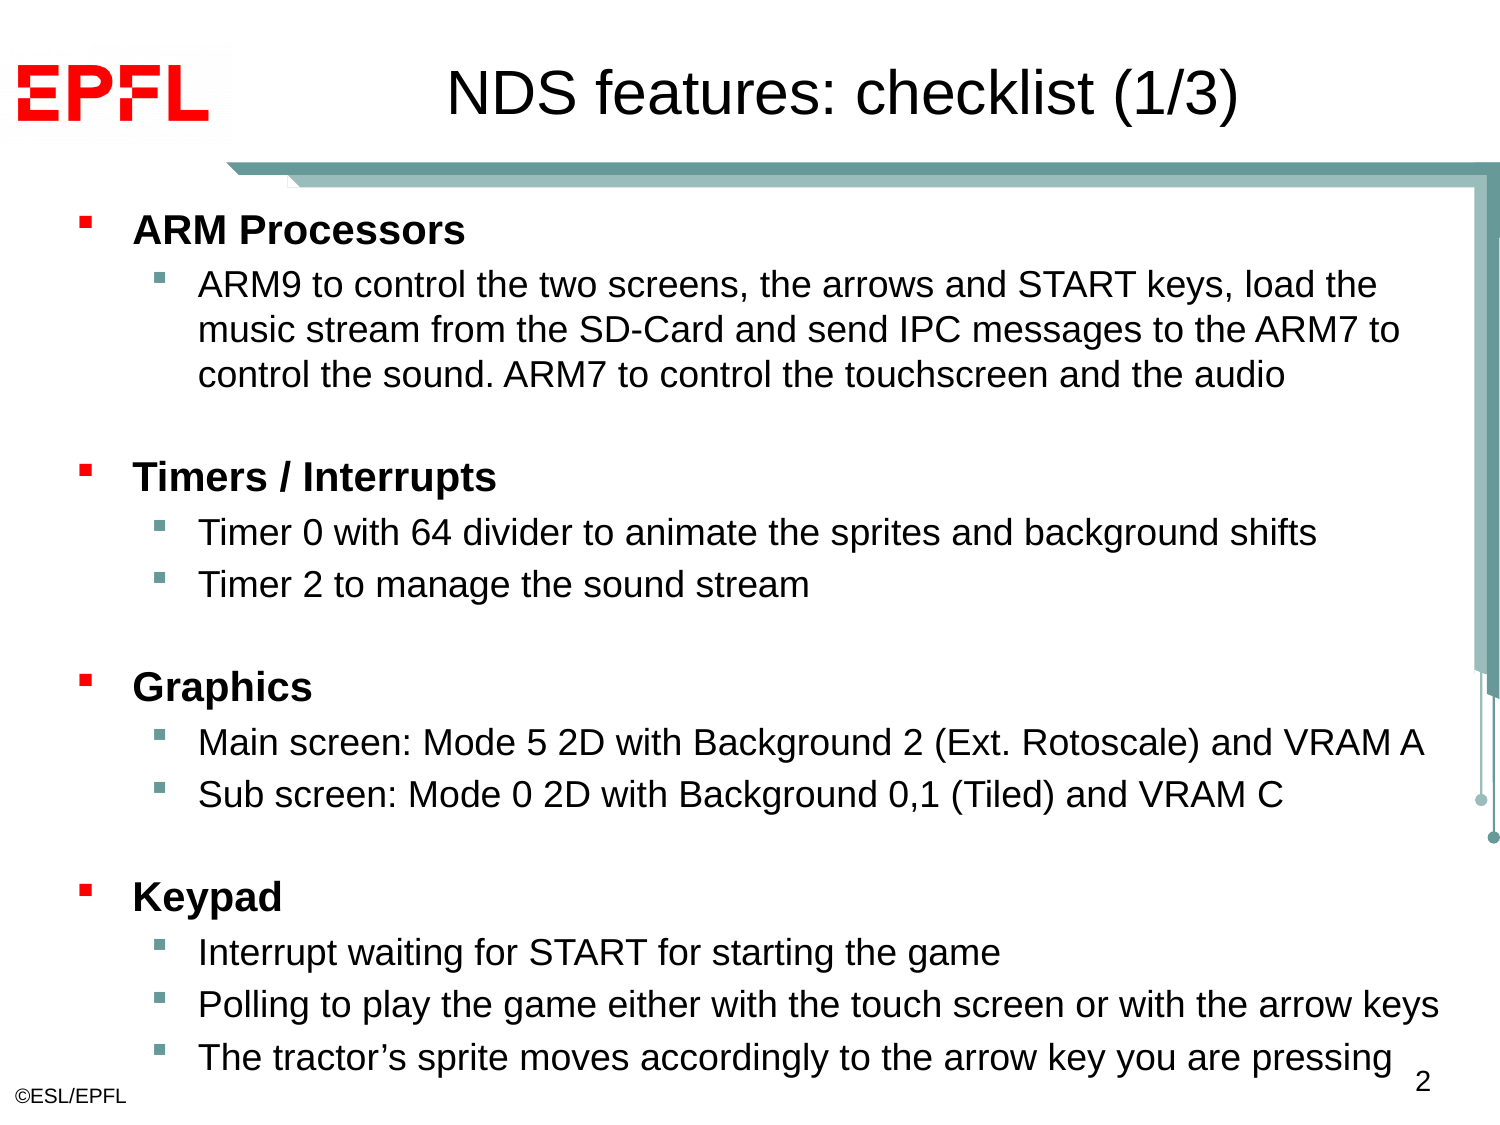

# NDS features: checklist (1/3)
ARM Processors
ARM9 to control the two screens, the arrows and START keys, load the music stream from the SD-Card and send IPC messages to the ARM7 to control the sound. ARM7 to control the touchscreen and the audio
Timers / Interrupts
Timer 0 with 64 divider to animate the sprites and background shifts
Timer 2 to manage the sound stream
Graphics
Main screen: Mode 5 2D with Background 2 (Ext. Rotoscale) and VRAM A
Sub screen: Mode 0 2D with Background 0,1 (Tiled) and VRAM C
Keypad
Interrupt waiting for START for starting the game
Polling to play the game either with the touch screen or with the arrow keys
The tractor’s sprite moves accordingly to the arrow key you are pressing